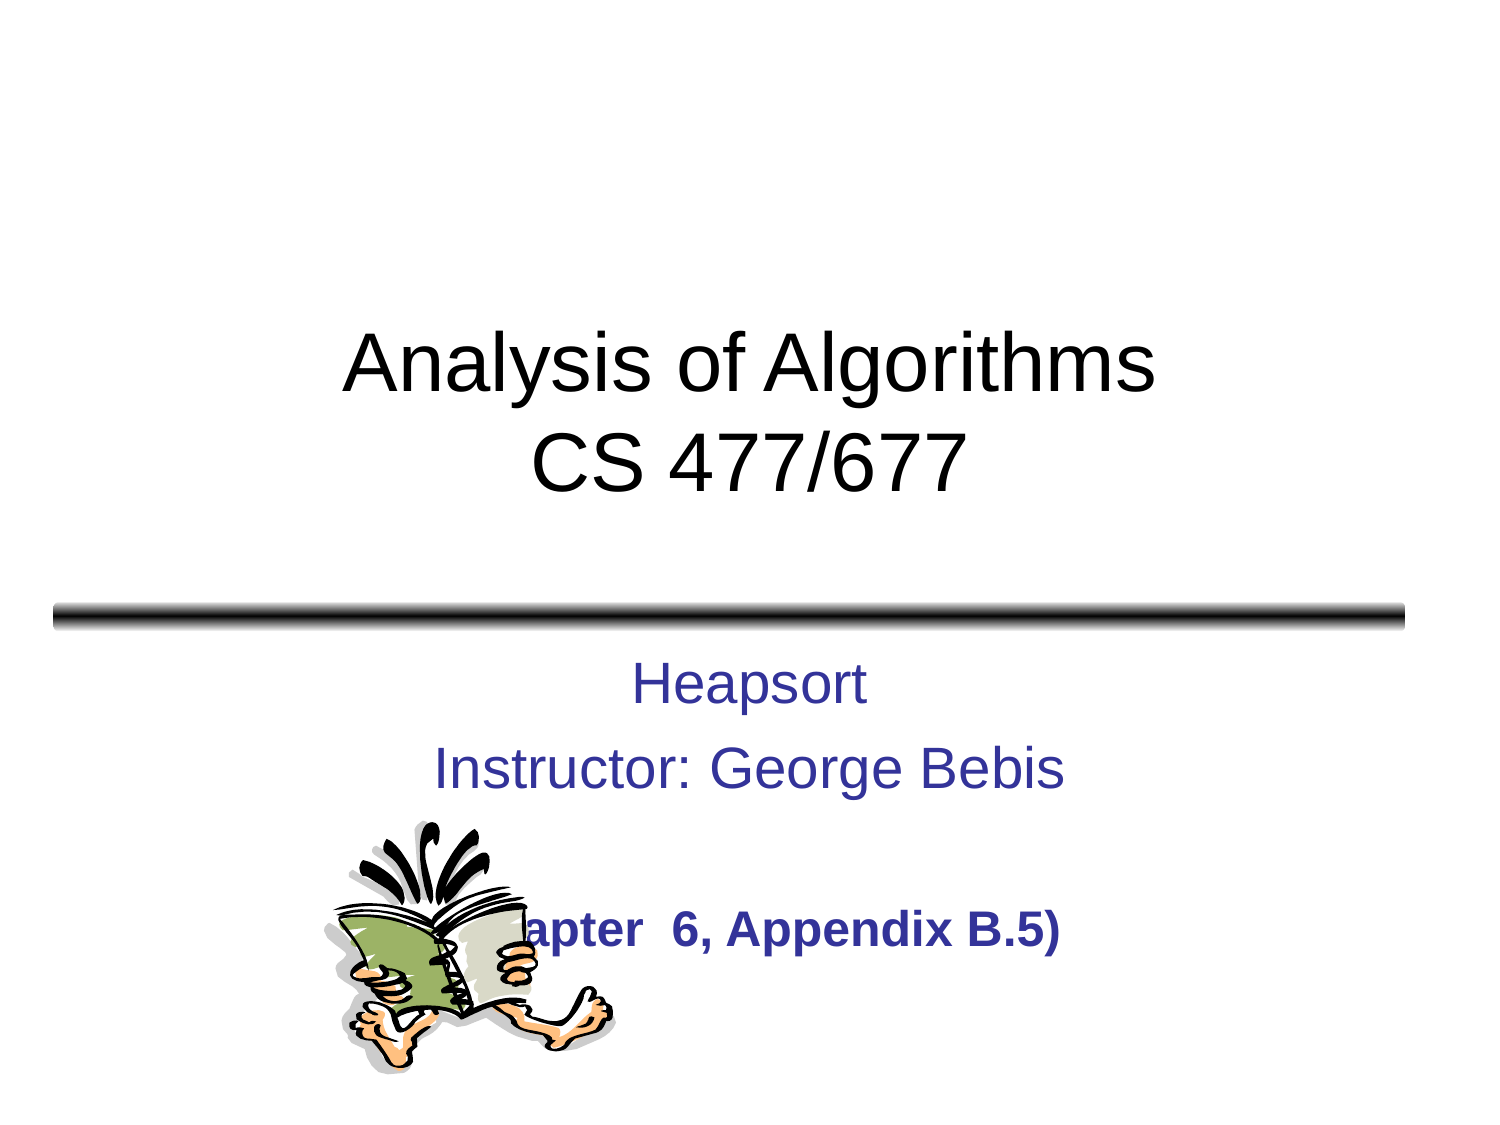

# Analysis of Algorithms CS 477/677
Heapsort
Instructor: George Bebis
(Chapter 6, Appendix B.5)